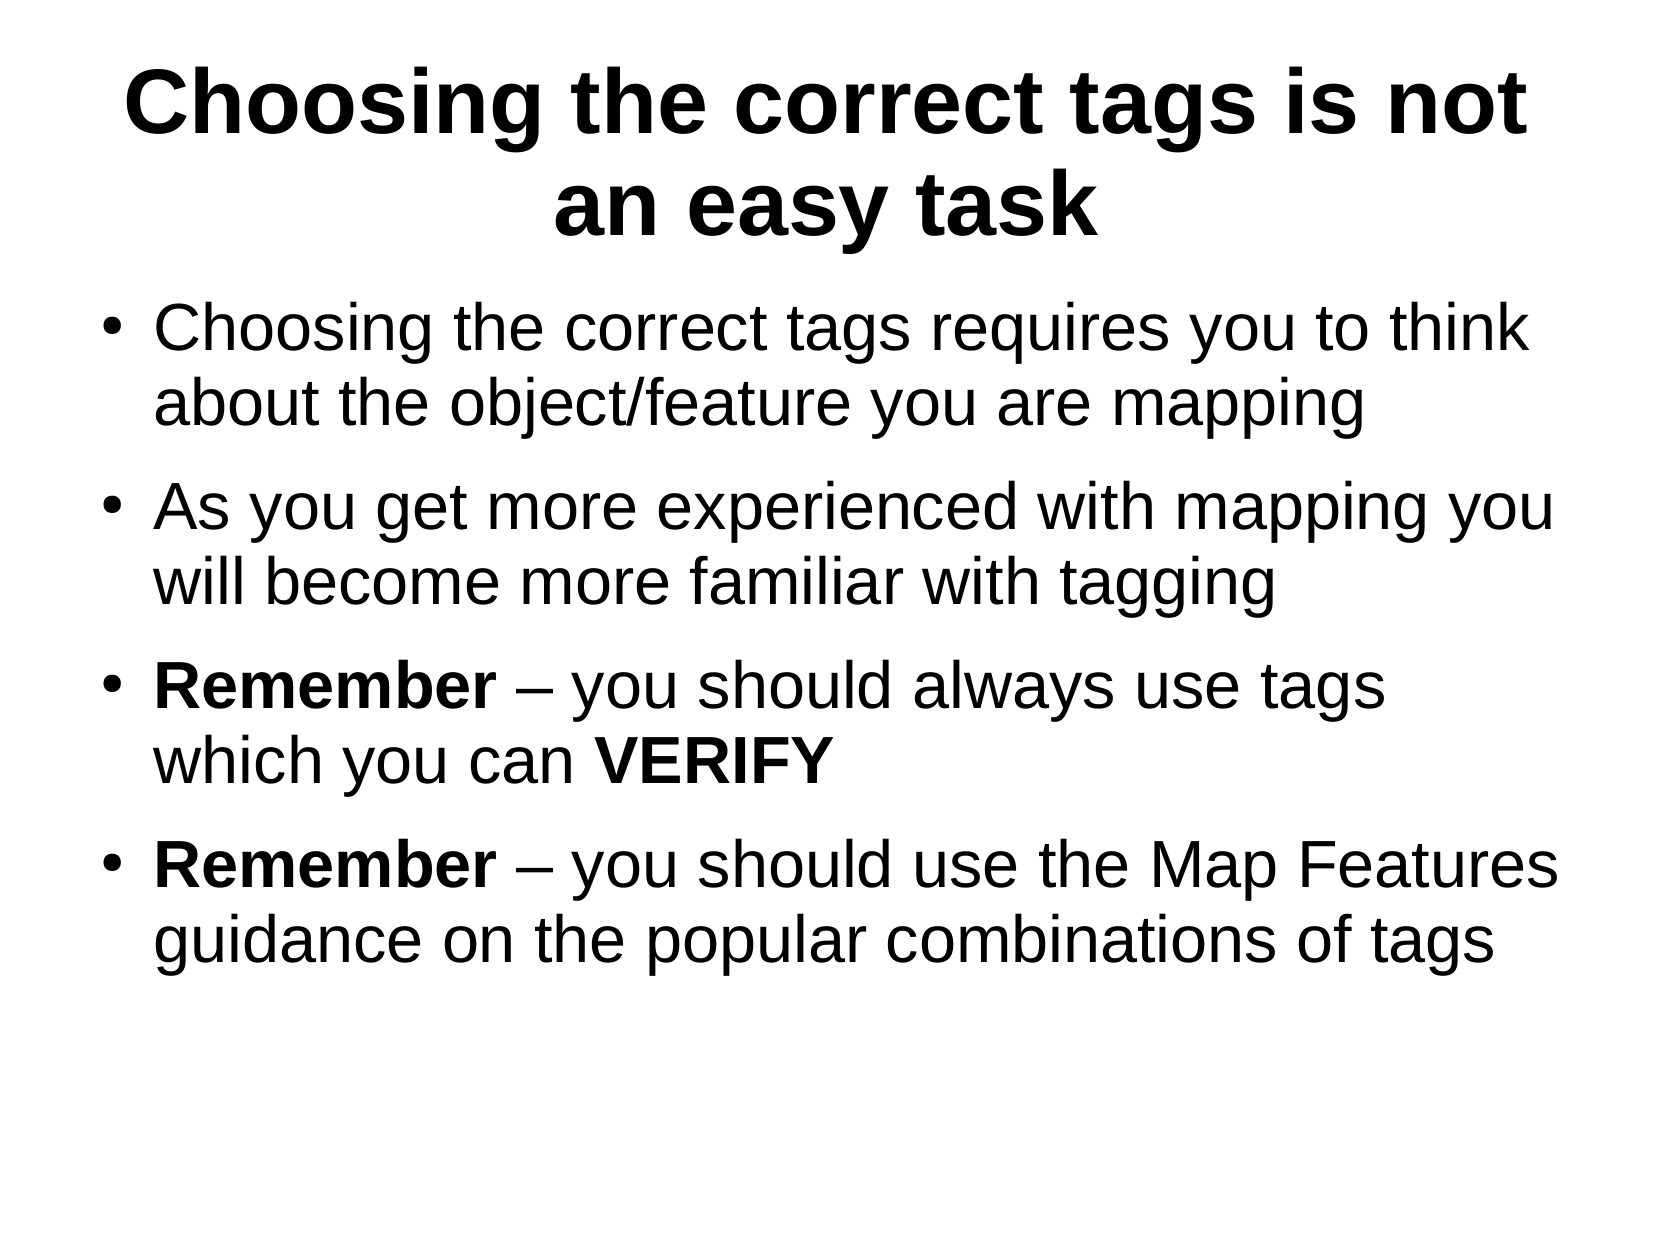

# Choosing the correct tags is not an easy task
Choosing the correct tags requires you to think about the object/feature you are mapping
As you get more experienced with mapping you will become more familiar with tagging
Remember – you should always use tags which you can VERIFY
Remember – you should use the Map Features guidance on the popular combinations of tags